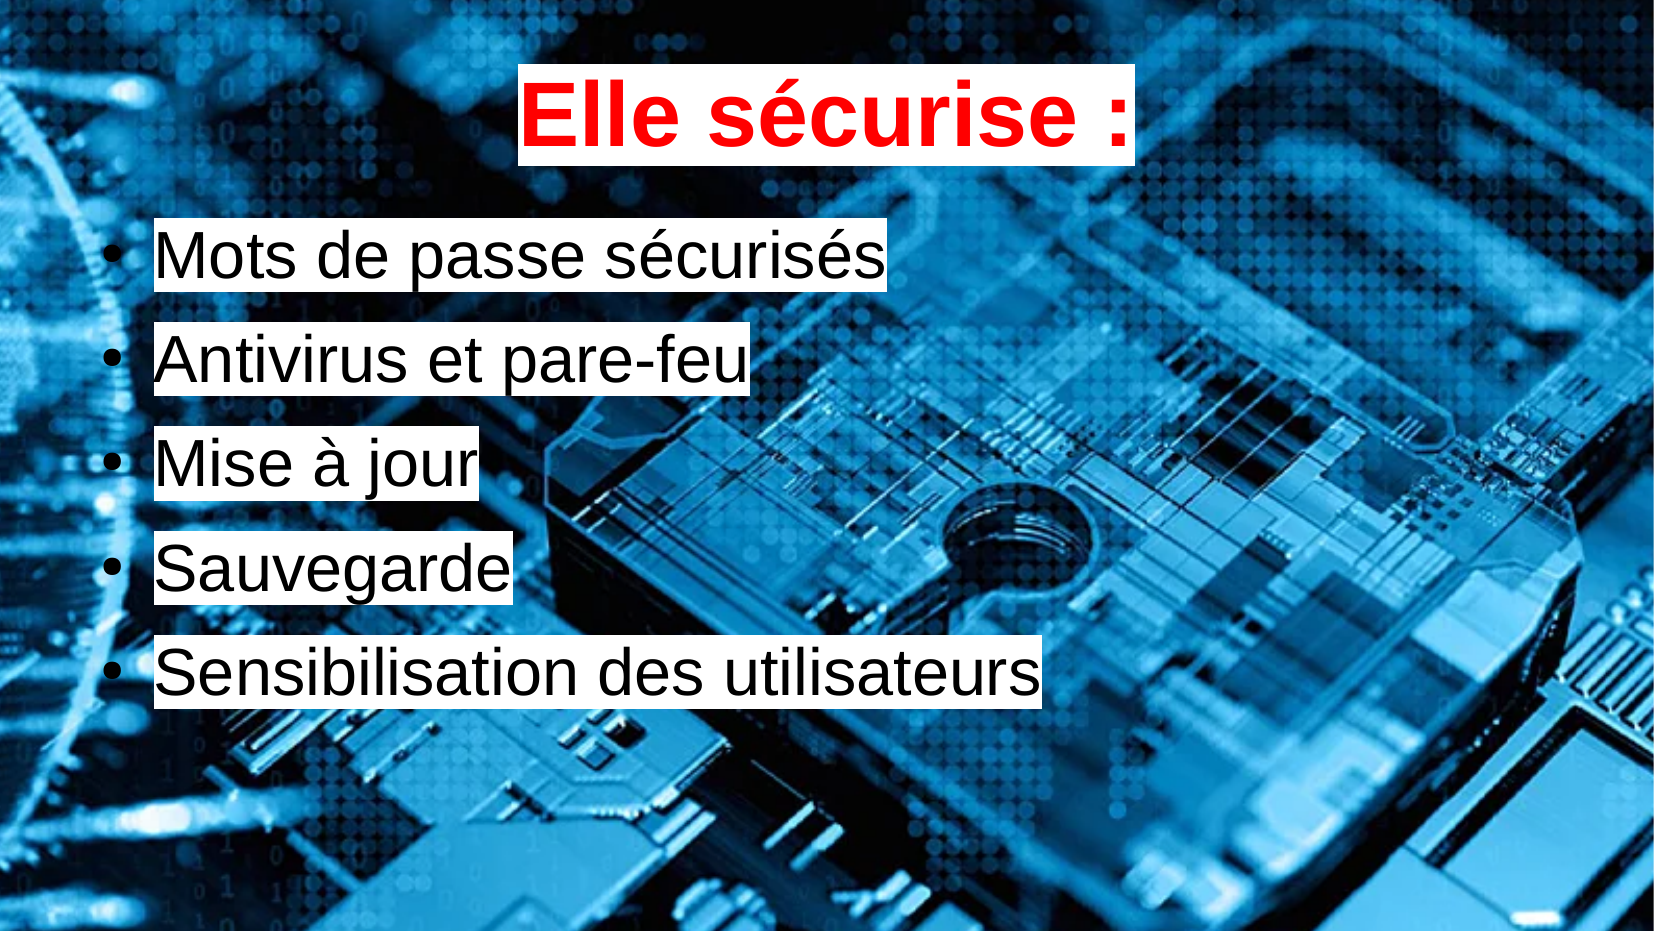

# Elle sécurise :
Mots de passe sécurisés
Antivirus et pare-feu
Mise à jour
Sauvegarde
Sensibilisation des utilisateurs